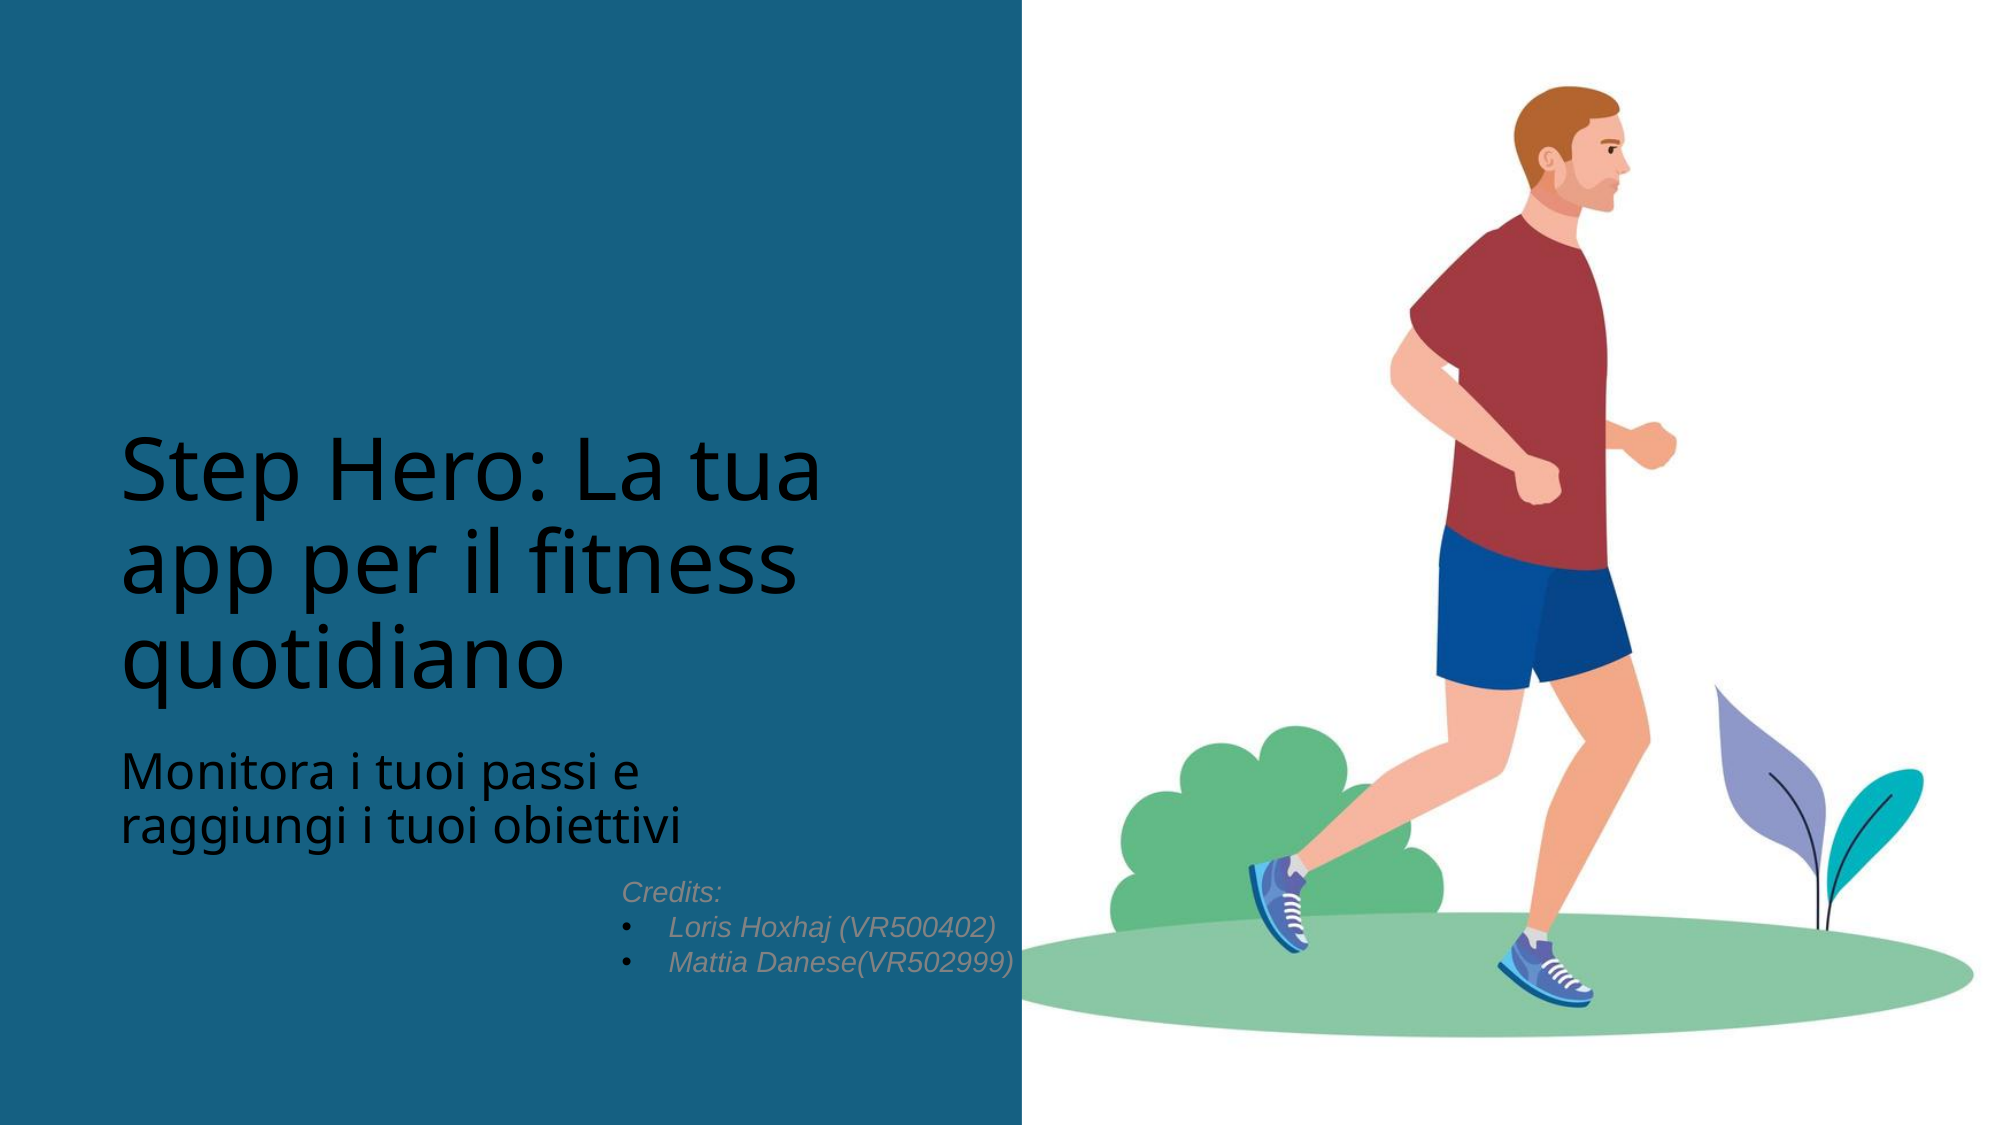

# Step Hero: La tua app per il fitness quotidiano
Monitora i tuoi passi e raggiungi i tuoi obiettivi
Credits:
Loris Hoxhaj (VR500402)
Mattia Danese(VR502999)